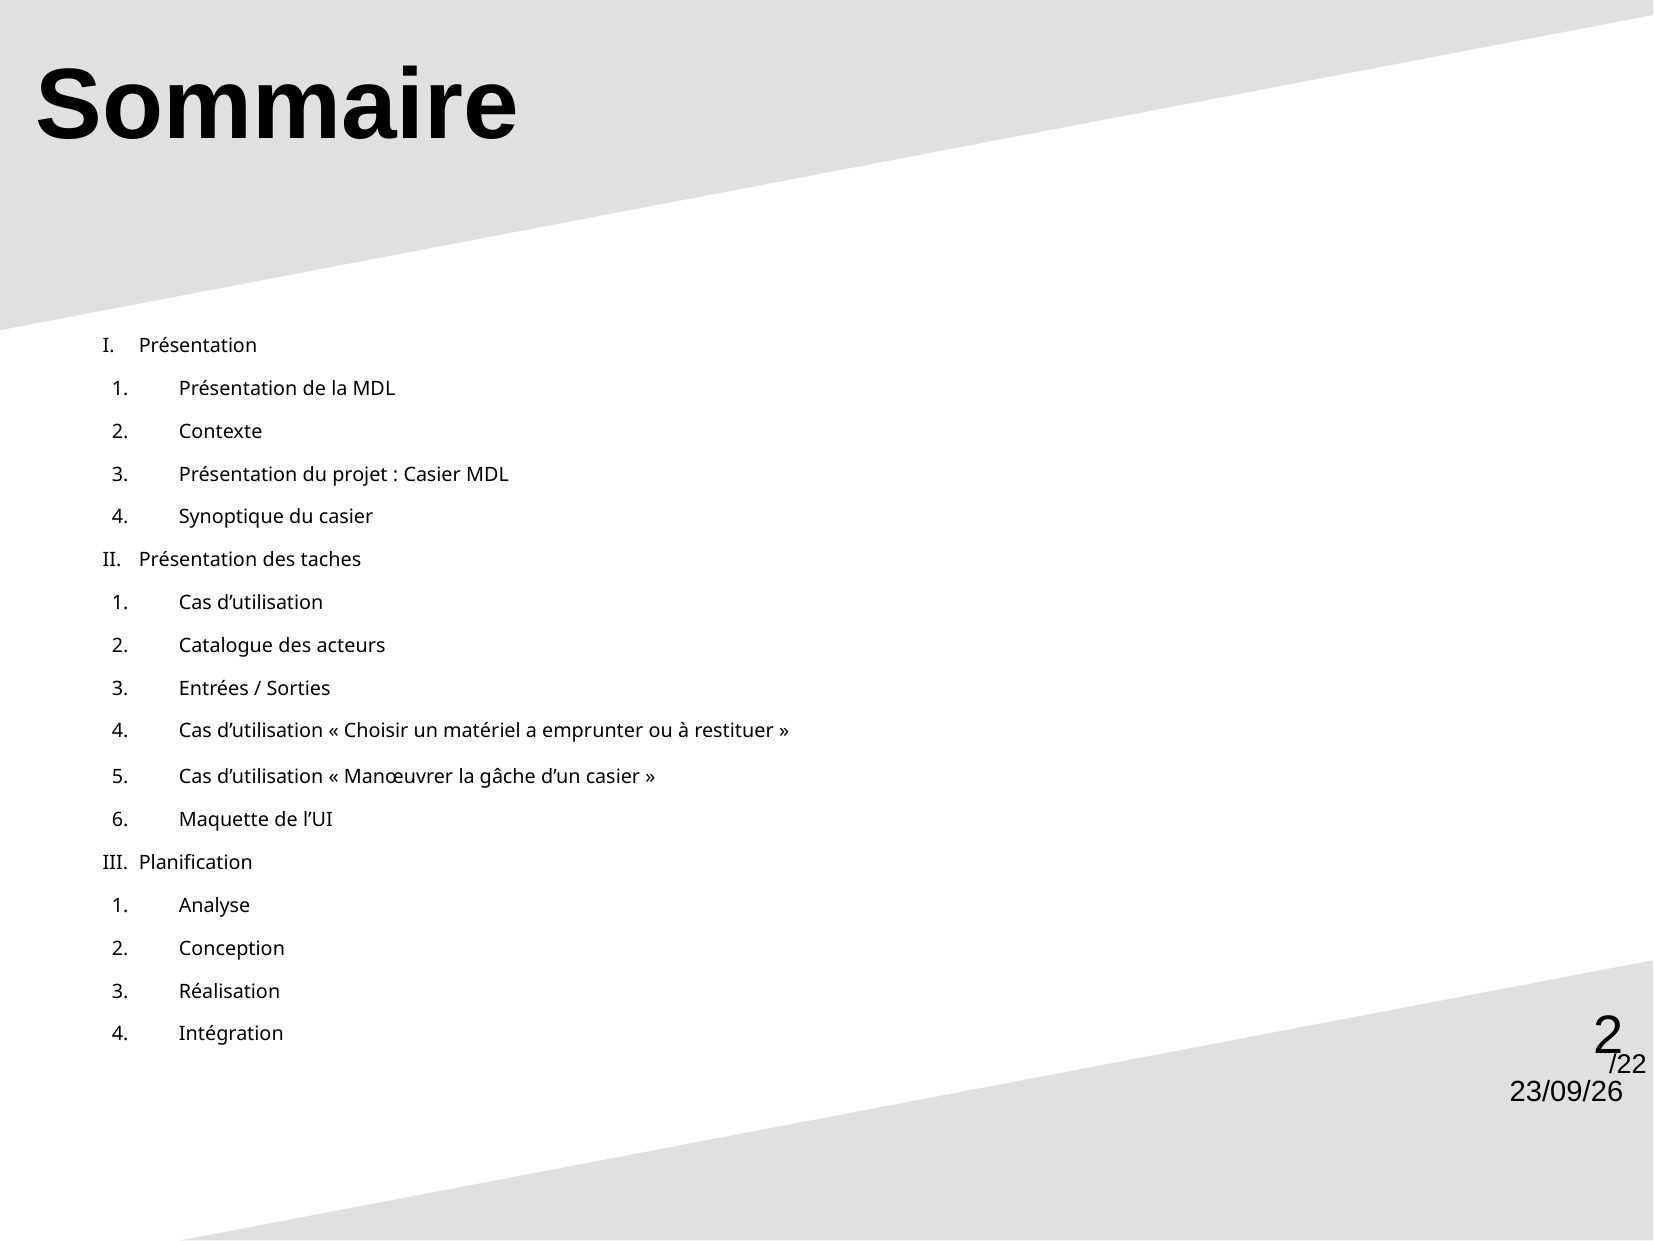

# Sommaire
Présentation
Présentation de la MDL
Contexte
Présentation du projet : Casier MDL
Synoptique du casier
Présentation des taches
Cas d’utilisation
Catalogue des acteurs
Entrées / Sorties
Cas d’utilisation « Choisir un matériel a emprunter ou à restituer »
Cas d’utilisation « Manœuvrer la gâche d’un casier »
Maquette de l’UI
Planification
Analyse
Conception
Réalisation
Intégration
2
/22